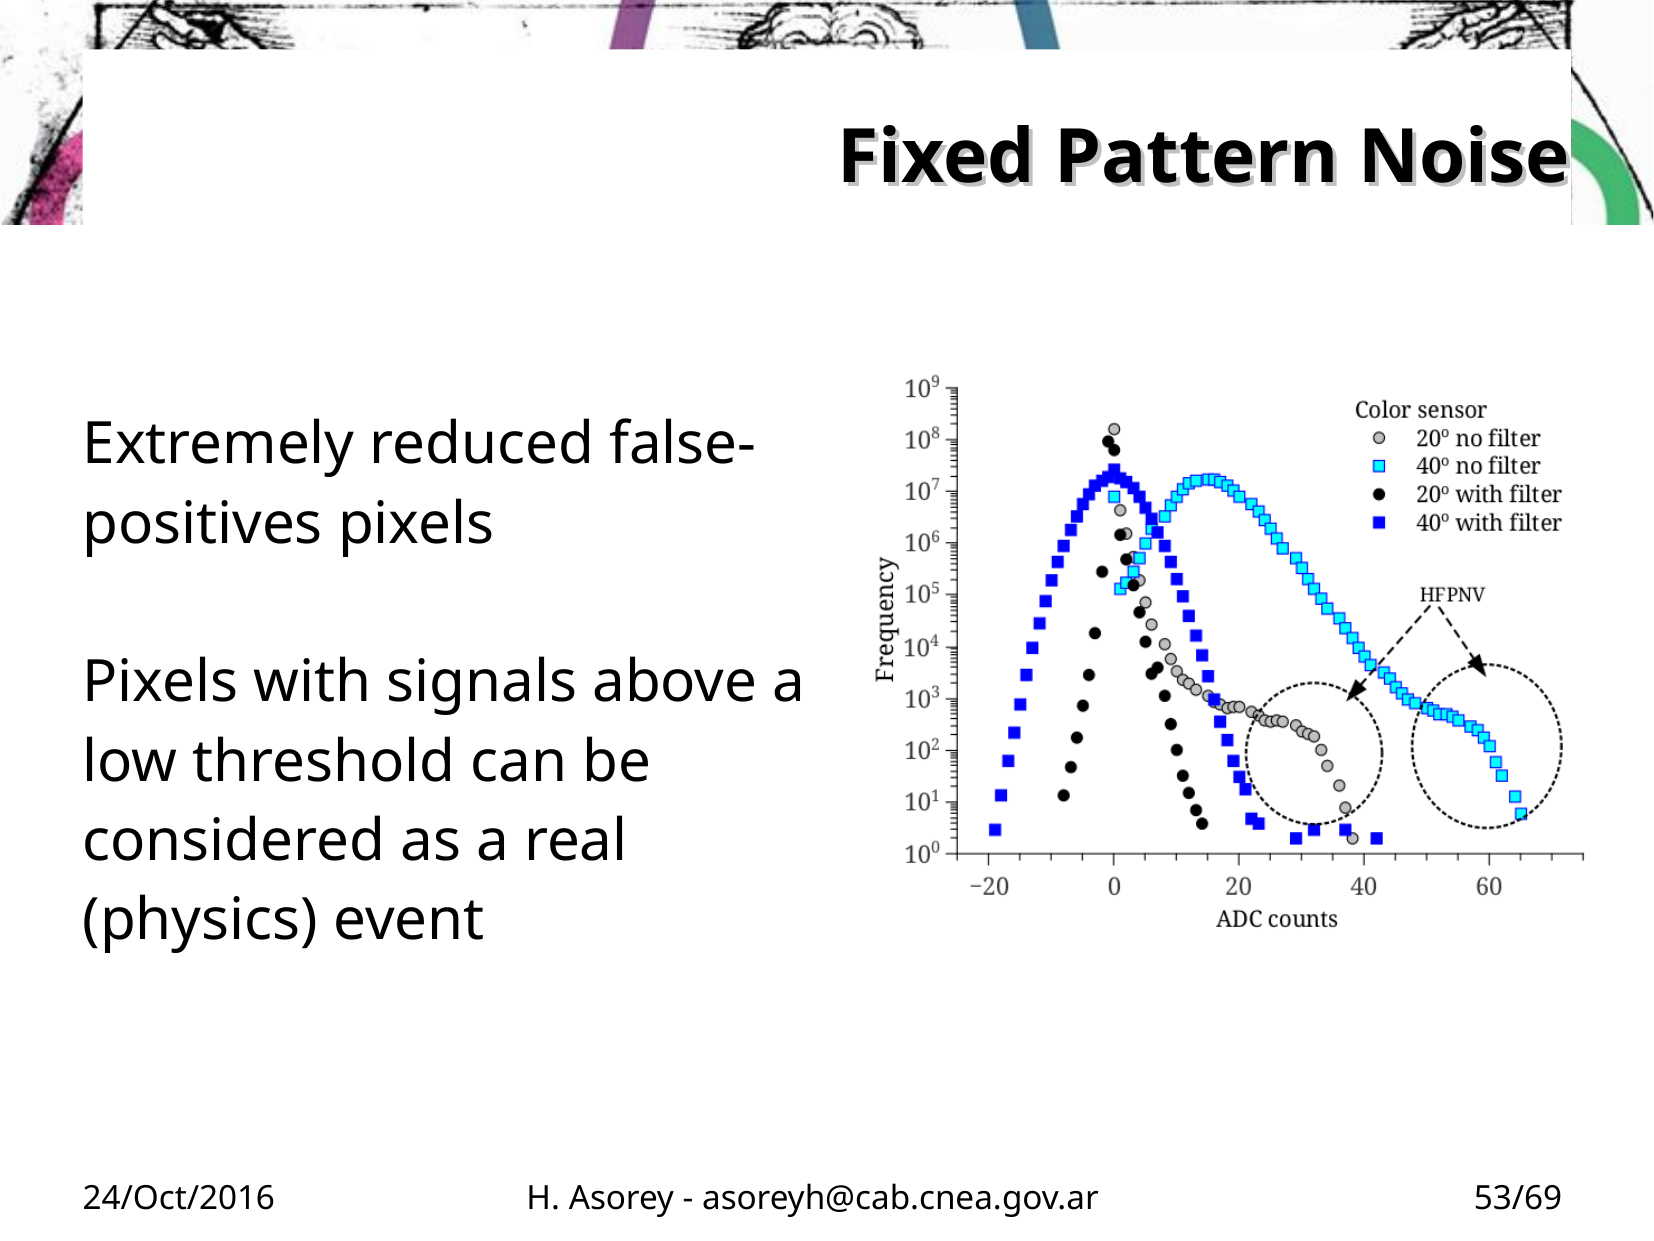

# Fixed Pattern Noise
Extremely reduced false-positives pixels
Pixels with signals above a low threshold can be considered as a real (physics) event
24/Oct/2016
H. Asorey - asoreyh@cab.cnea.gov.ar
53